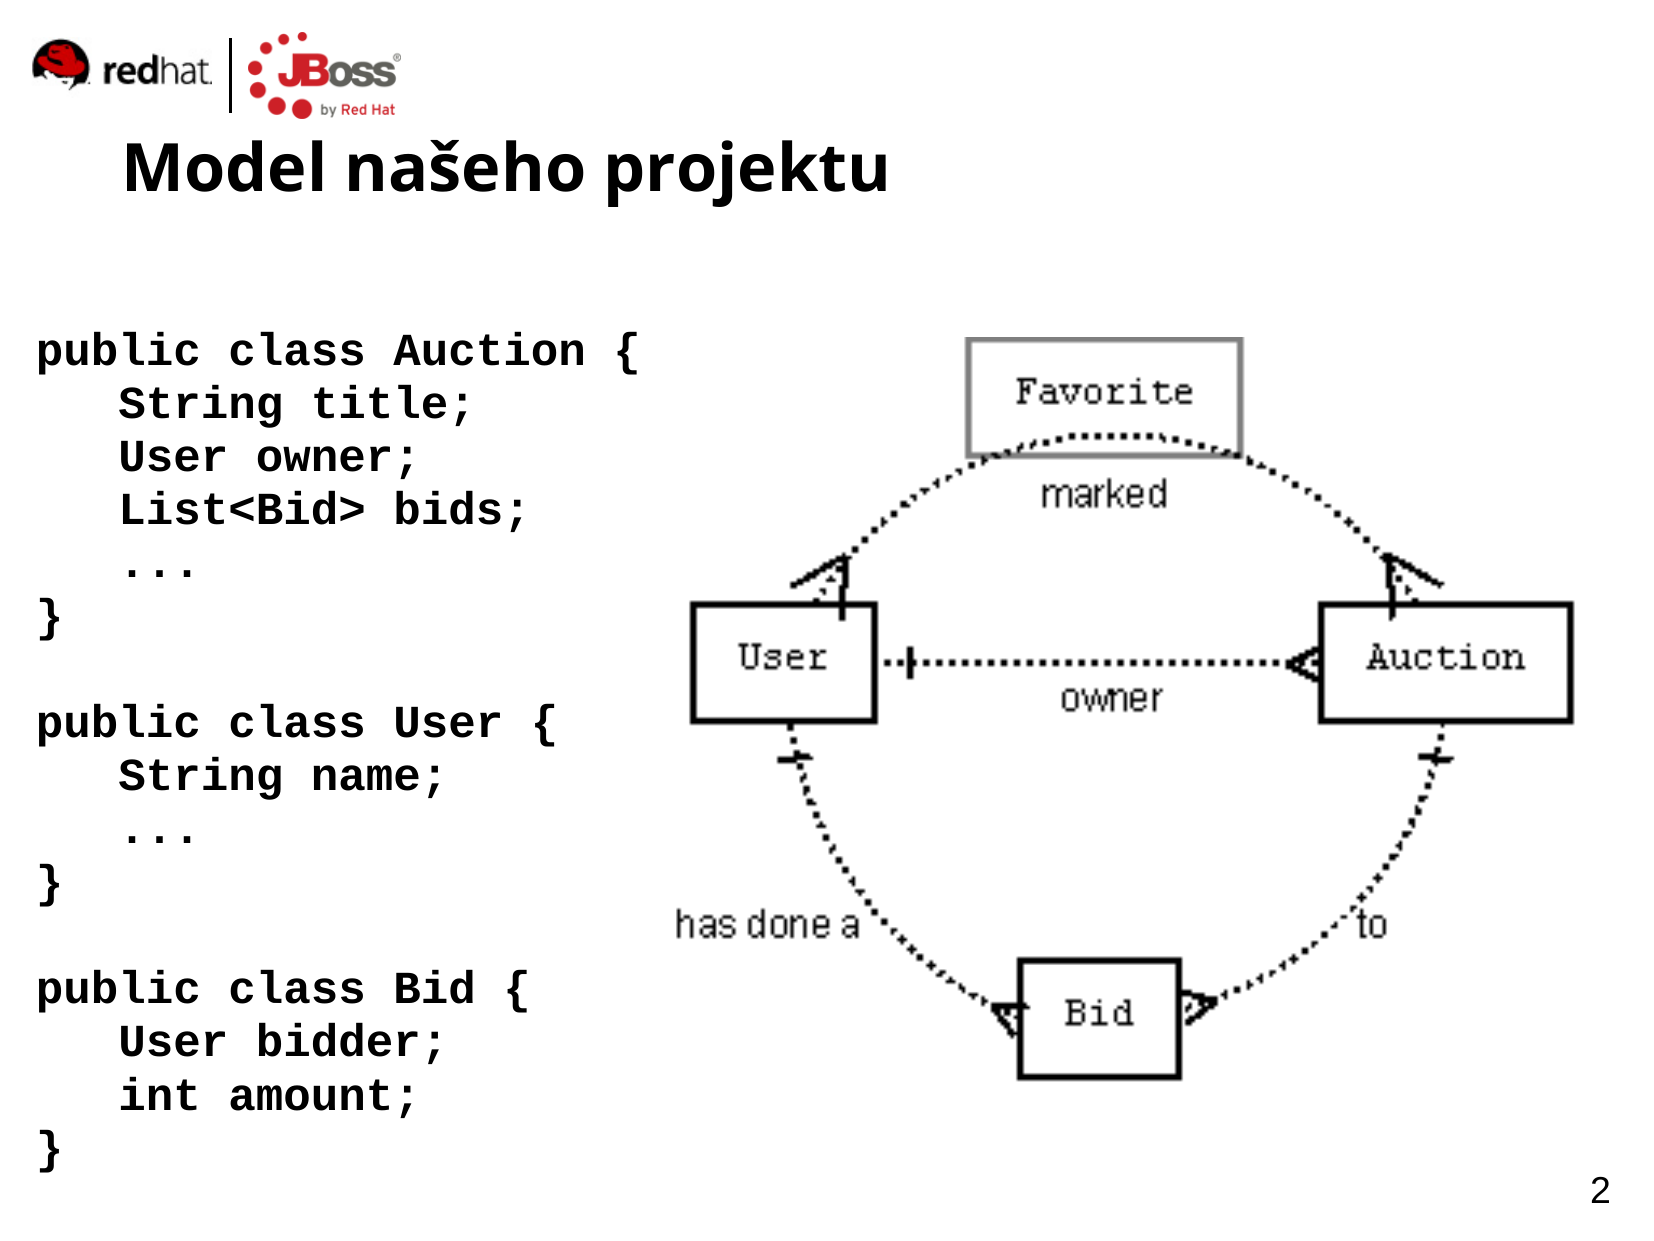

# Model našeho projektu
public class Auction {
 String title;
 User owner;
 List<Bid> bids;
 ...
}
public class User {
 String name;
 ...
}
public class Bid {
 User bidder;
 int amount;
}